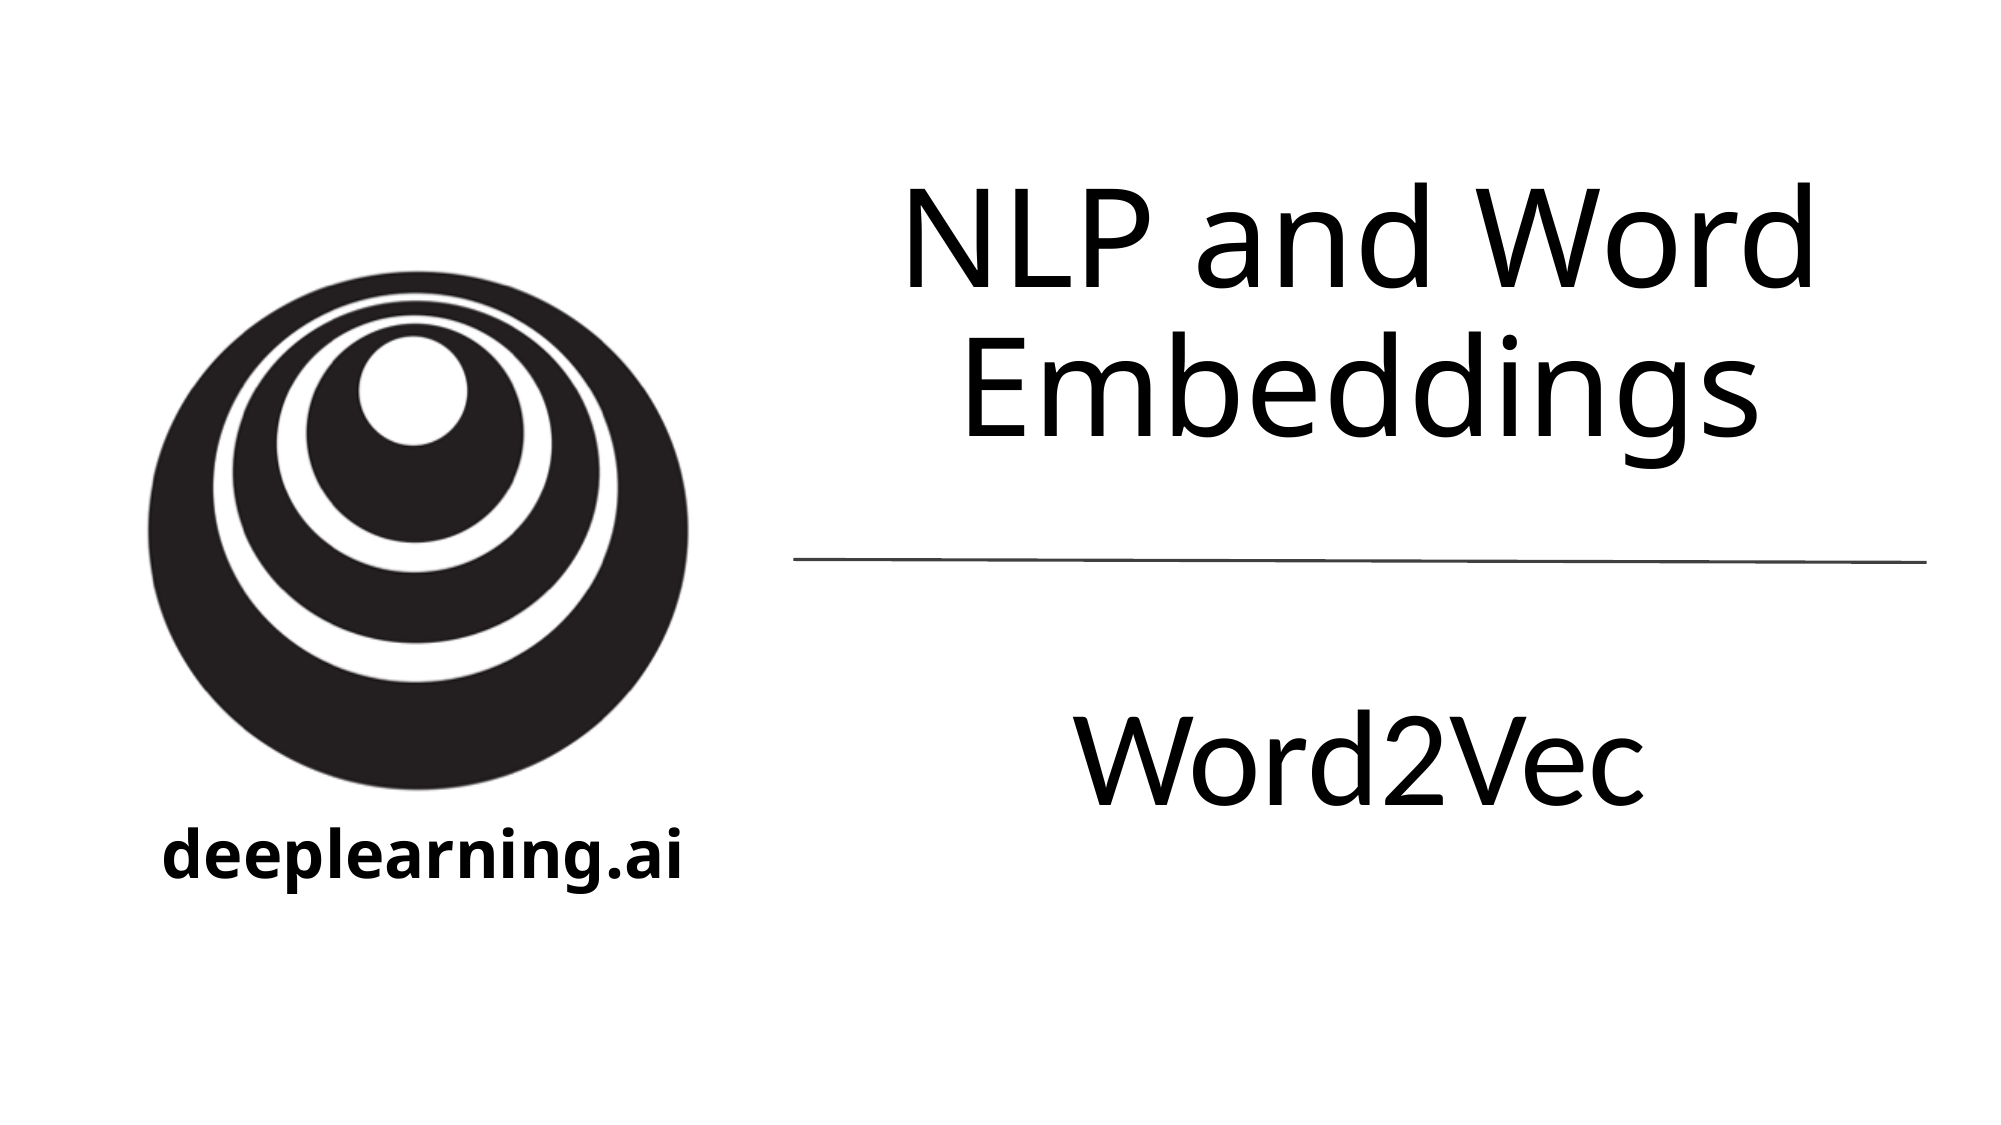

# NLP and Word Embeddings
deeplearning.ai
Word2Vec